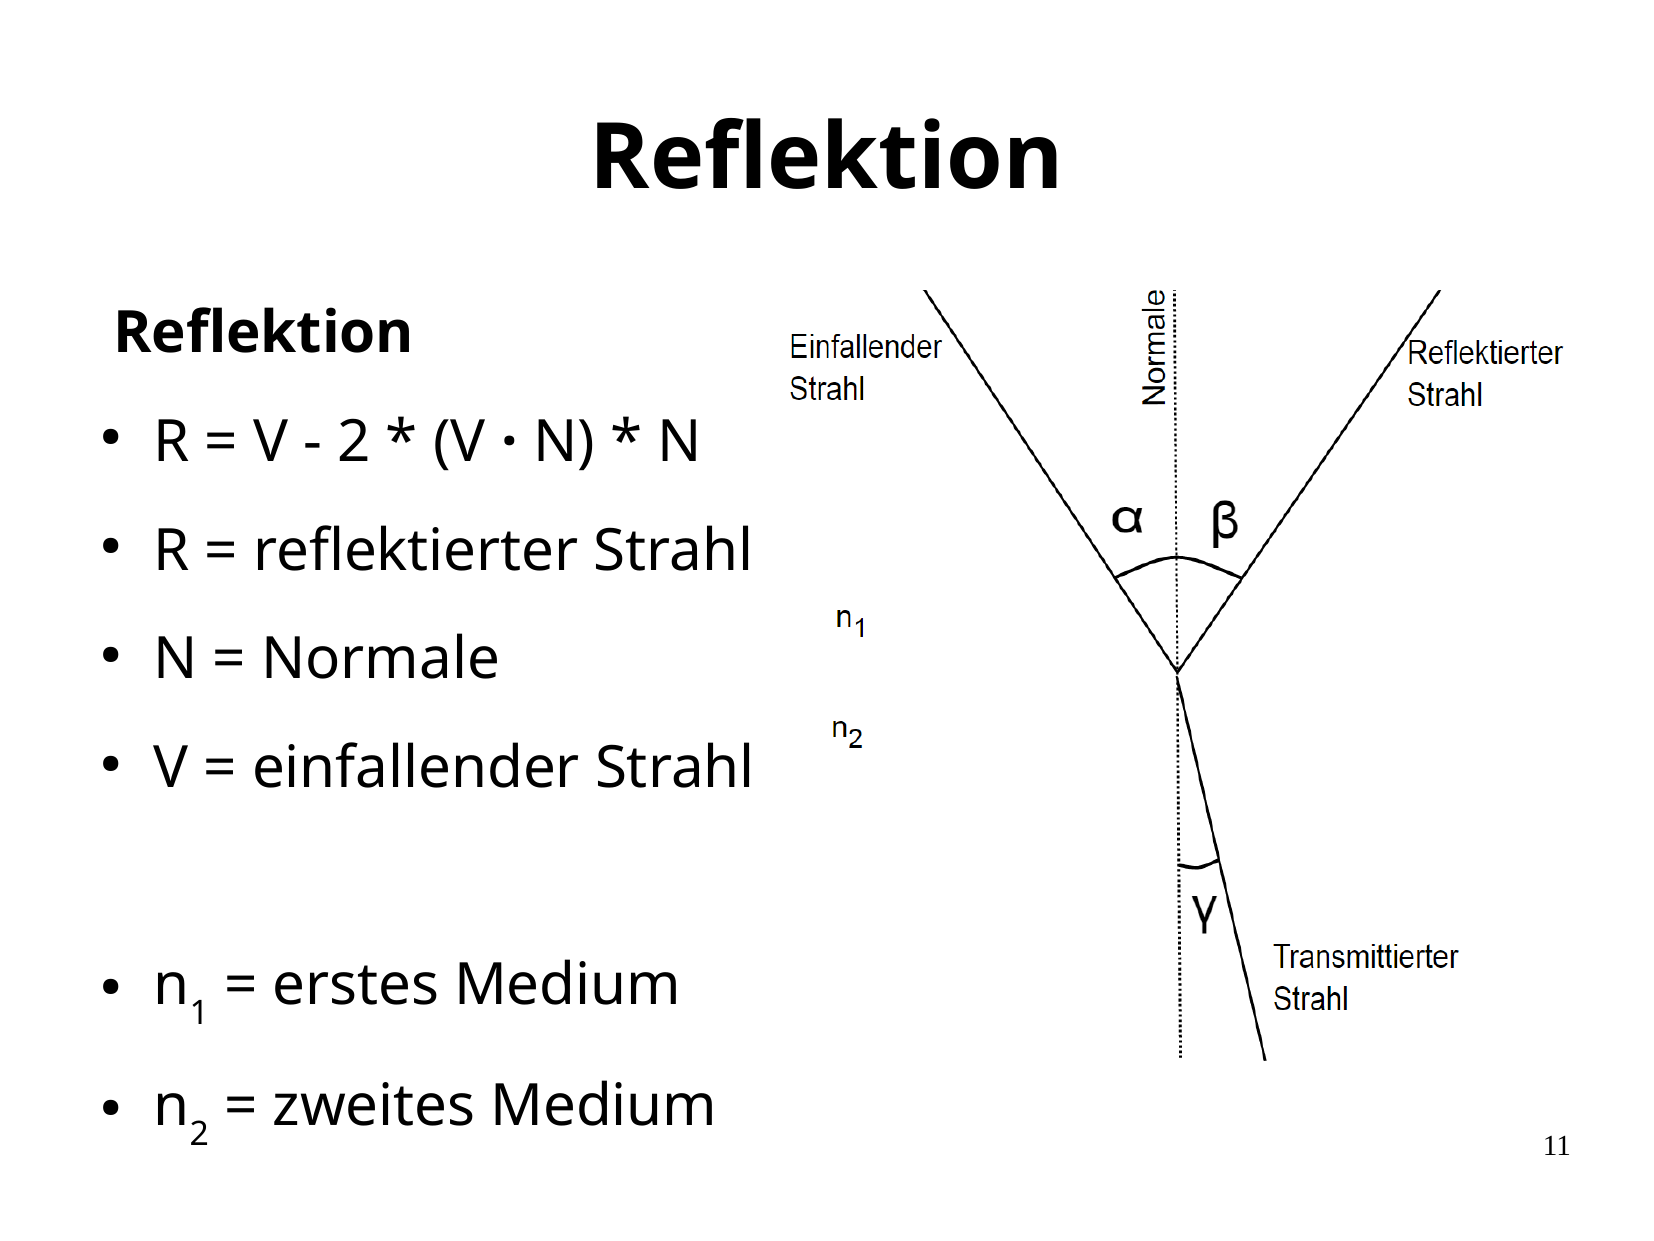

# Reflektion
 Reflektion
R = V - 2 * (V · N) * N
R = reflektierter Strahl
N = Normale
V = einfallender Strahl
n1 = erstes Medium
n2 = zweites Medium
11